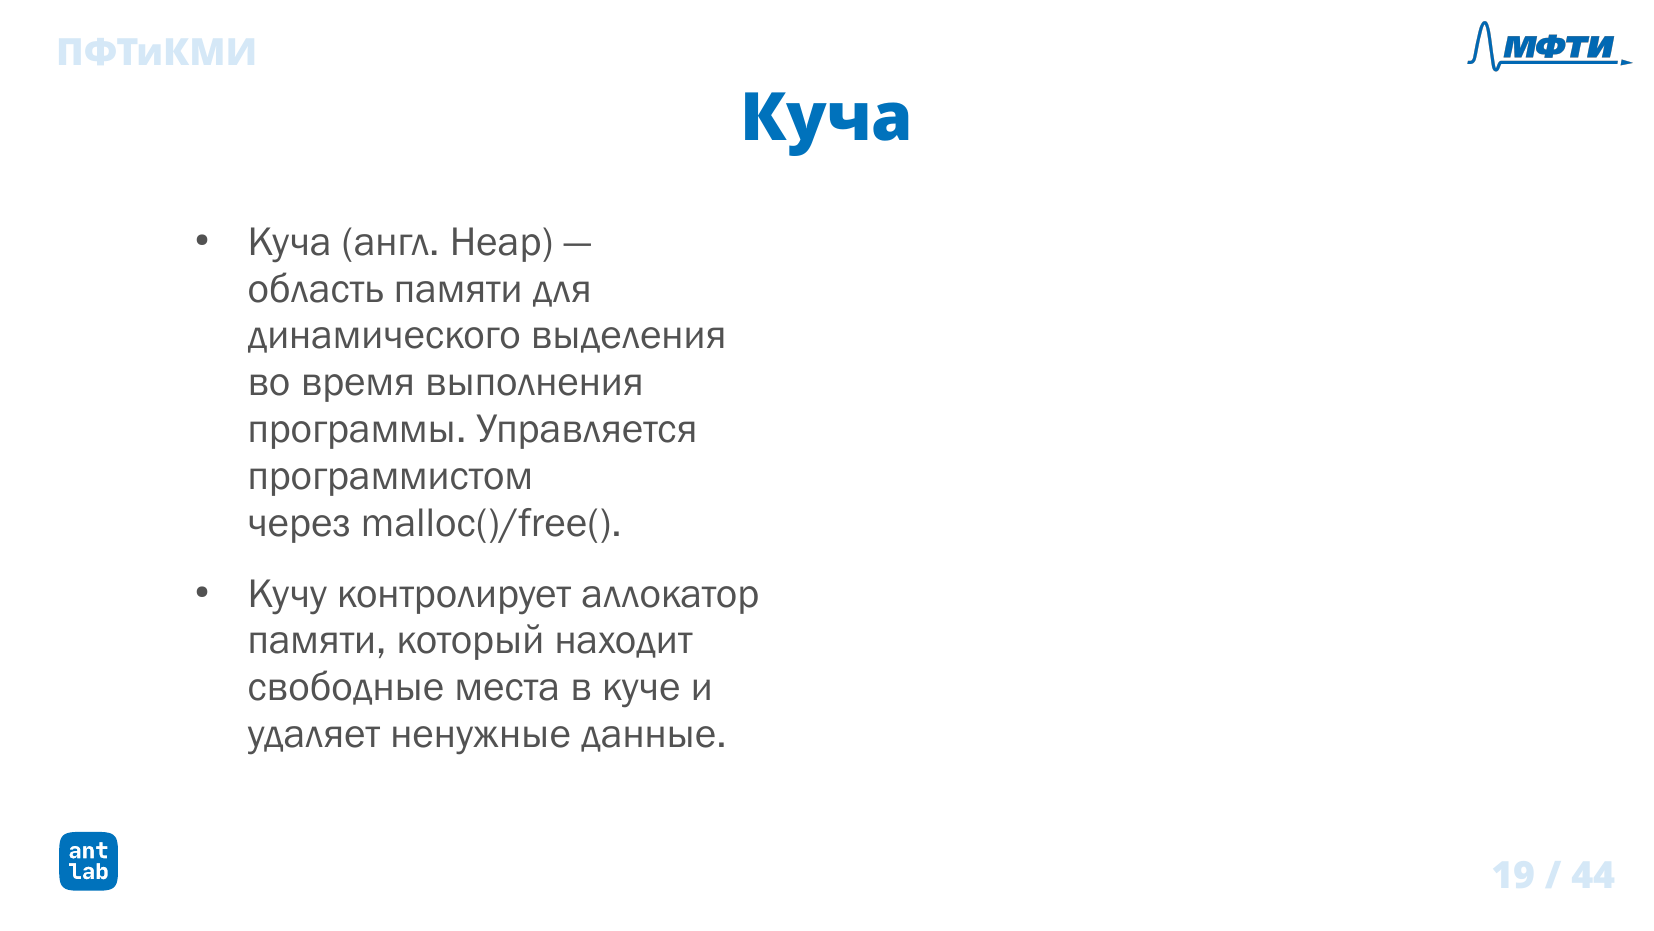

# Куча
Куча (англ. Heap) — область памяти для динамического выделения во время выполнения программы. Управляется программистом через malloc()/free().
Кучу контролирует аллокатор памяти, который находит свободные места в куче и удаляет ненужные данные.